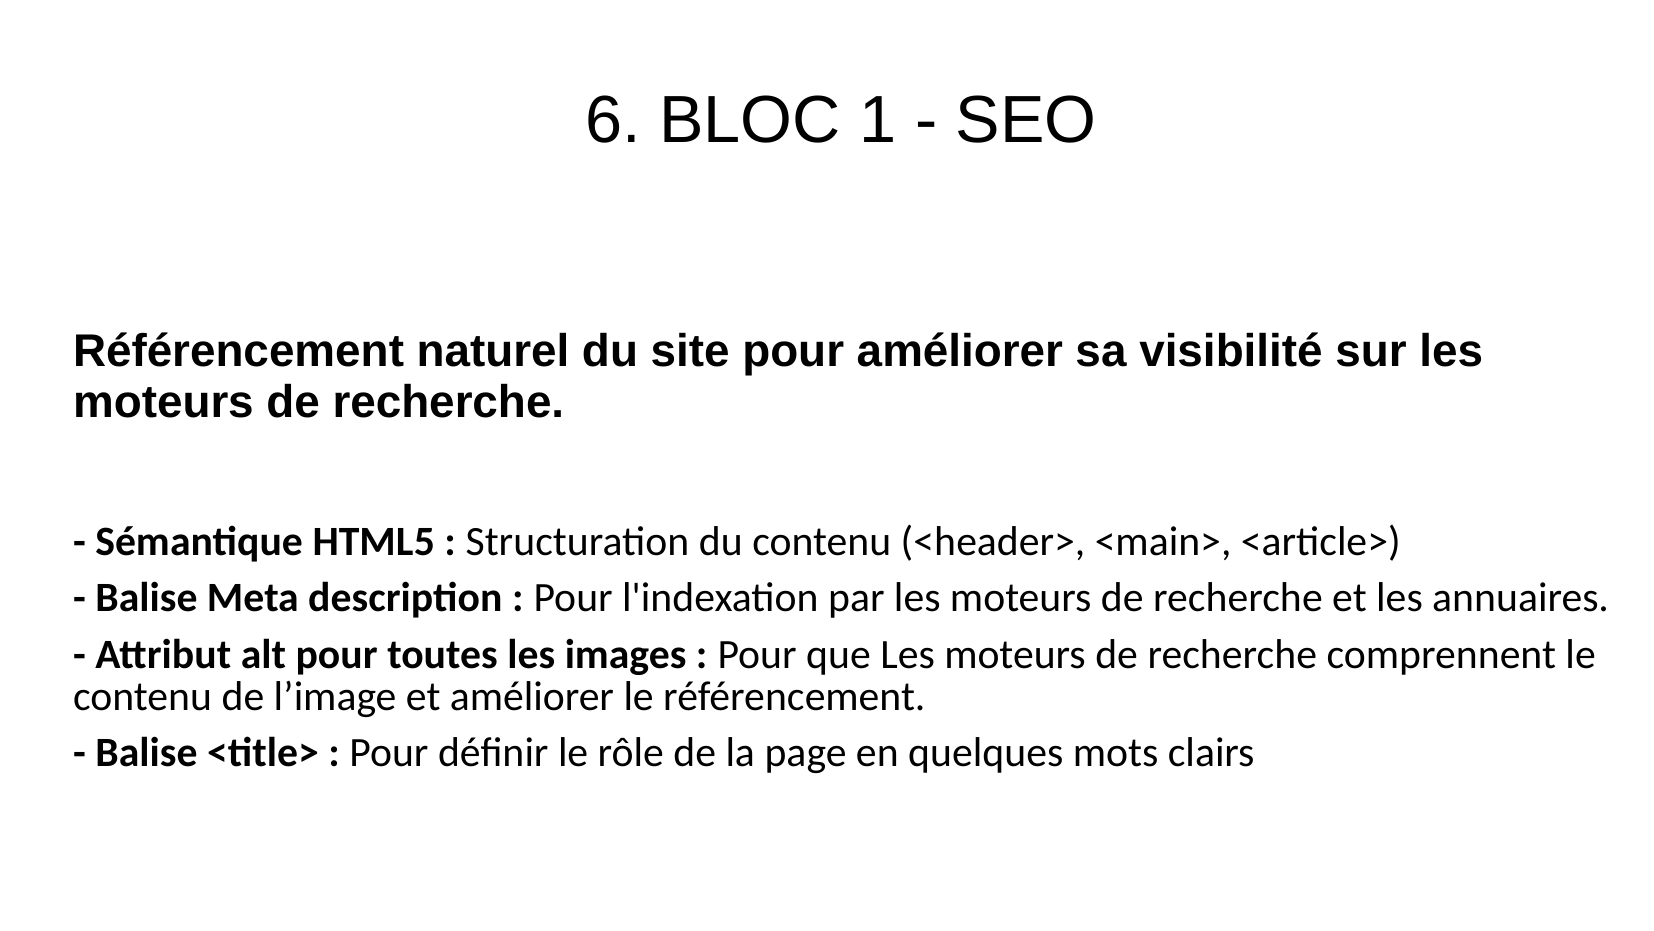

# 6. BLOC 1 - SEO
Référencement naturel du site pour améliorer sa visibilité sur les moteurs de recherche.
- Sémantique HTML5 : Structuration du contenu (<header>, <main>, <article>)
- Balise Meta description : Pour l'indexation par les moteurs de recherche et les annuaires.
- Attribut alt pour toutes les images : Pour que Les moteurs de recherche comprennent le contenu de l’image et améliorer le référencement.
- Balise <title> : Pour définir le rôle de la page en quelques mots clairs